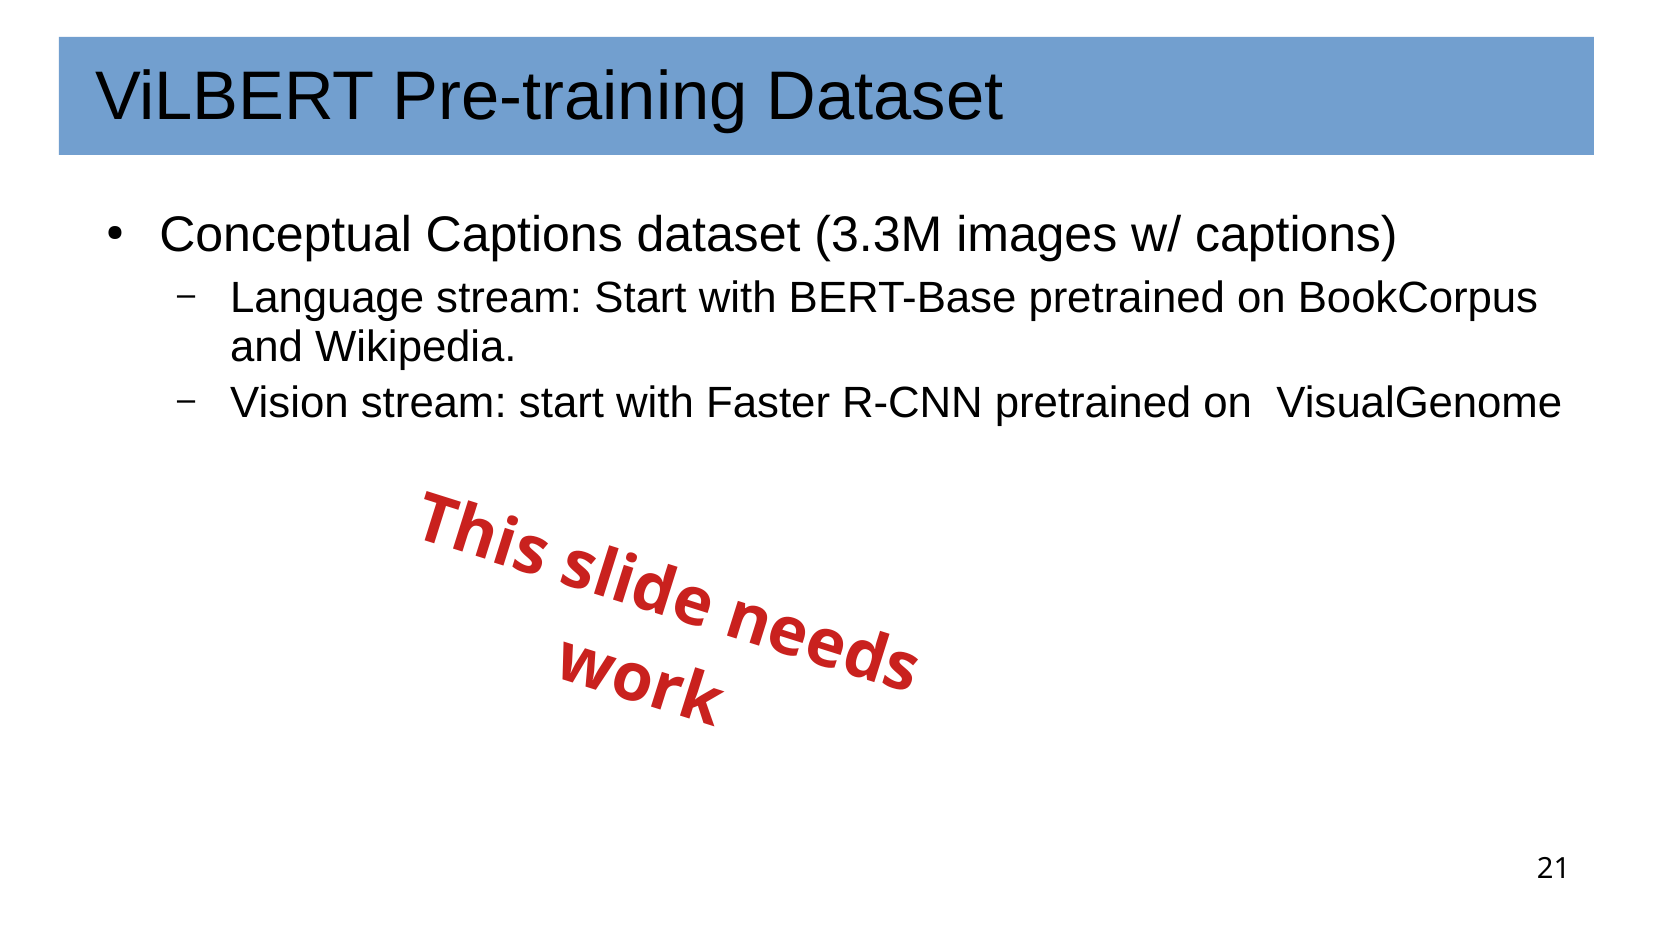

# ViLBERT Pre-training Dataset
Conceptual Captions dataset (3.3M images w/ captions)
Language stream: Start with BERT-Base pretrained on BookCorpus and Wikipedia.
Vision stream: start with Faster R-CNN pretrained on VisualGenome
This slide needs work
21